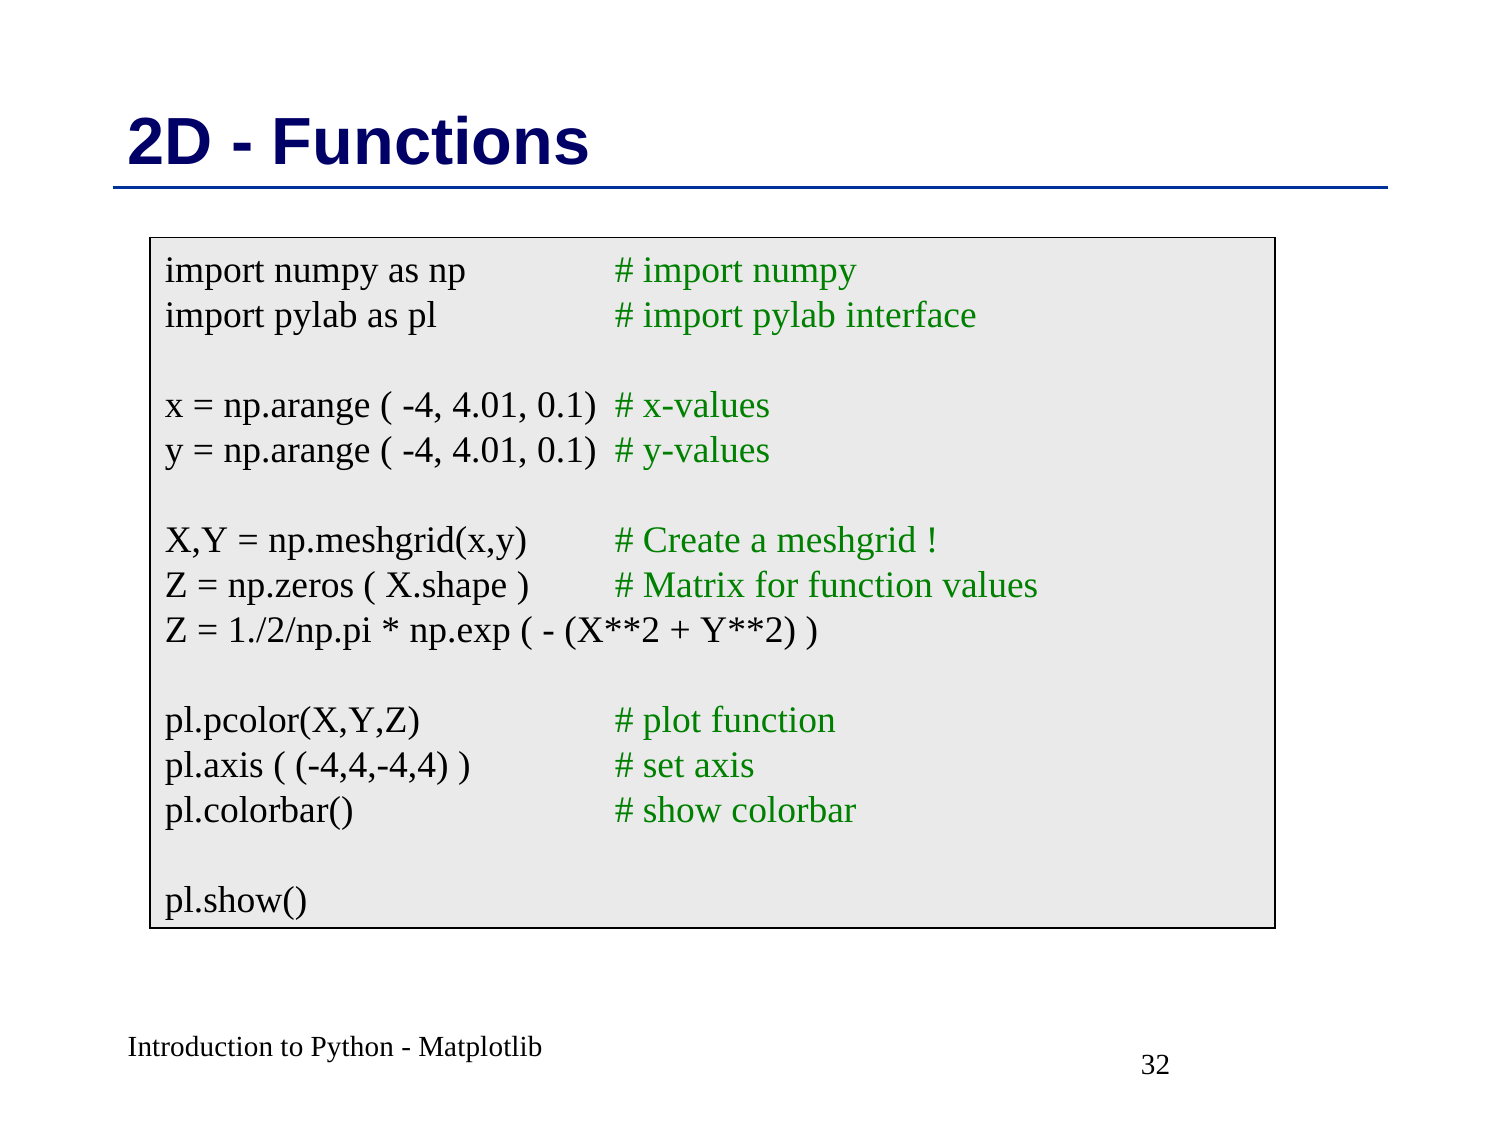

# 2D - Functions
import numpy as np 	# import numpy
import pylab as pl		# import pylab interface
x = np.arange ( -4, 4.01, 0.1)	# x-values
y = np.arange ( -4, 4.01, 0.1)	# y-values
X,Y = np.meshgrid(x,y)	# Create a meshgrid !
Z = np.zeros ( X.shape ) 	# Matrix for function values
Z = 1./2/np.pi * np.exp ( - (X**2 + Y**2) )
pl.pcolor(X,Y,Z)		# plot function
pl.axis ( (-4,4,-4,4) )	# set axis
pl.colorbar()		# show colorbar
pl.show()
Introduction to Python - Matplotlib